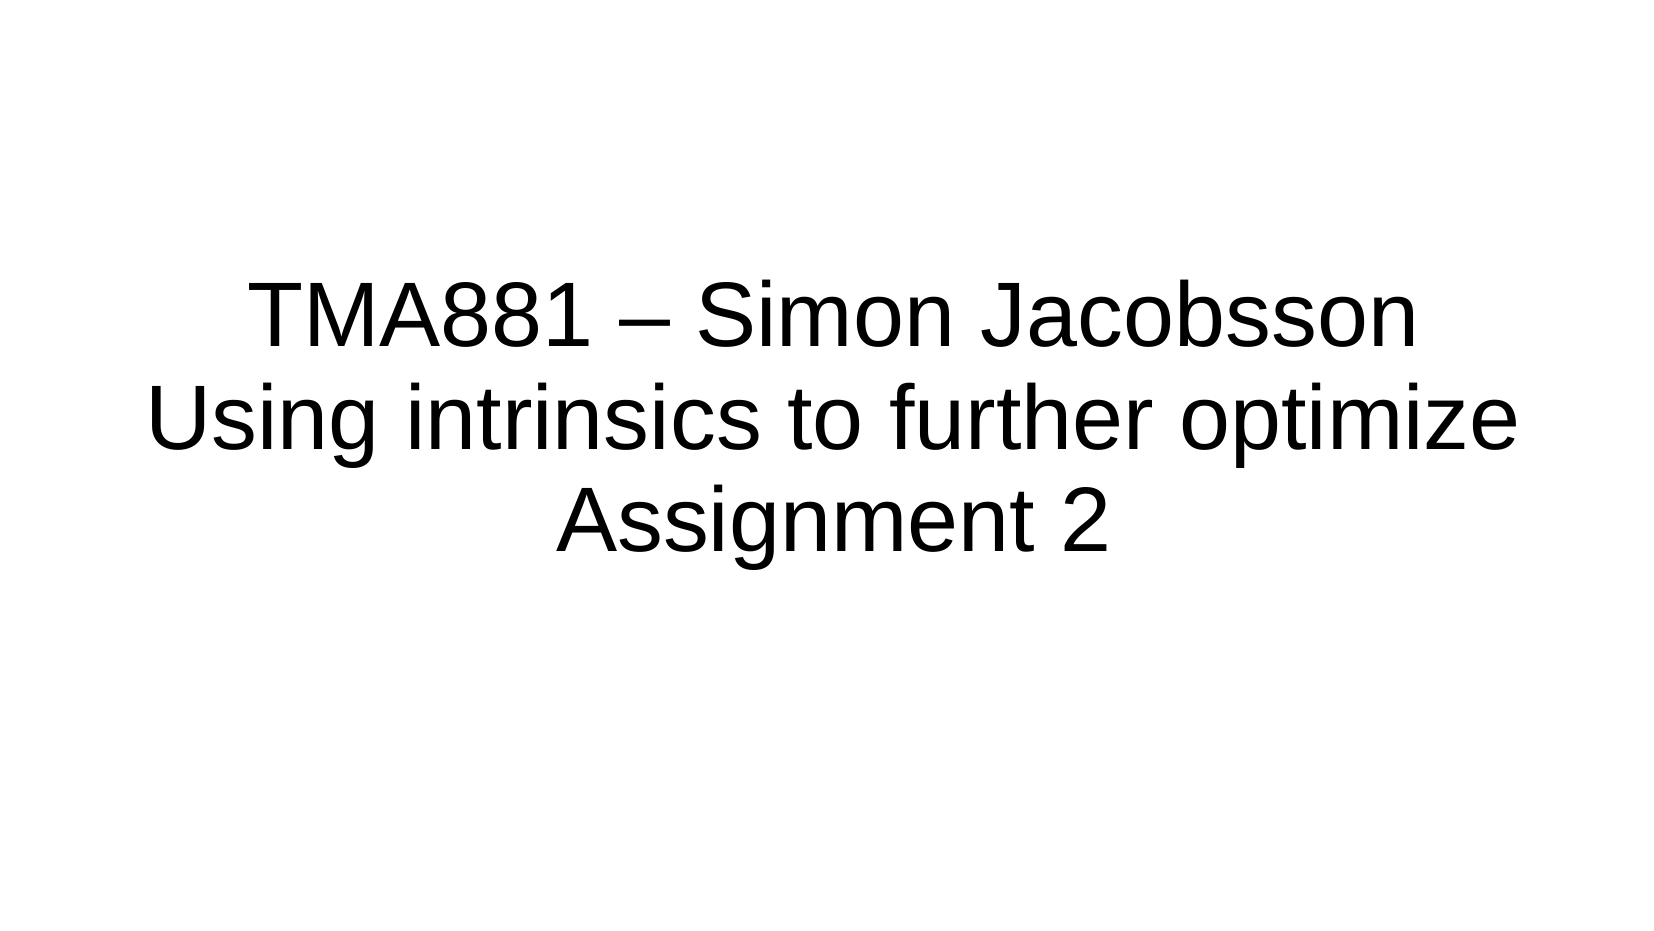

# TMA881 – Simon Jacobsson Using intrinsics to further optimize Assignment 2